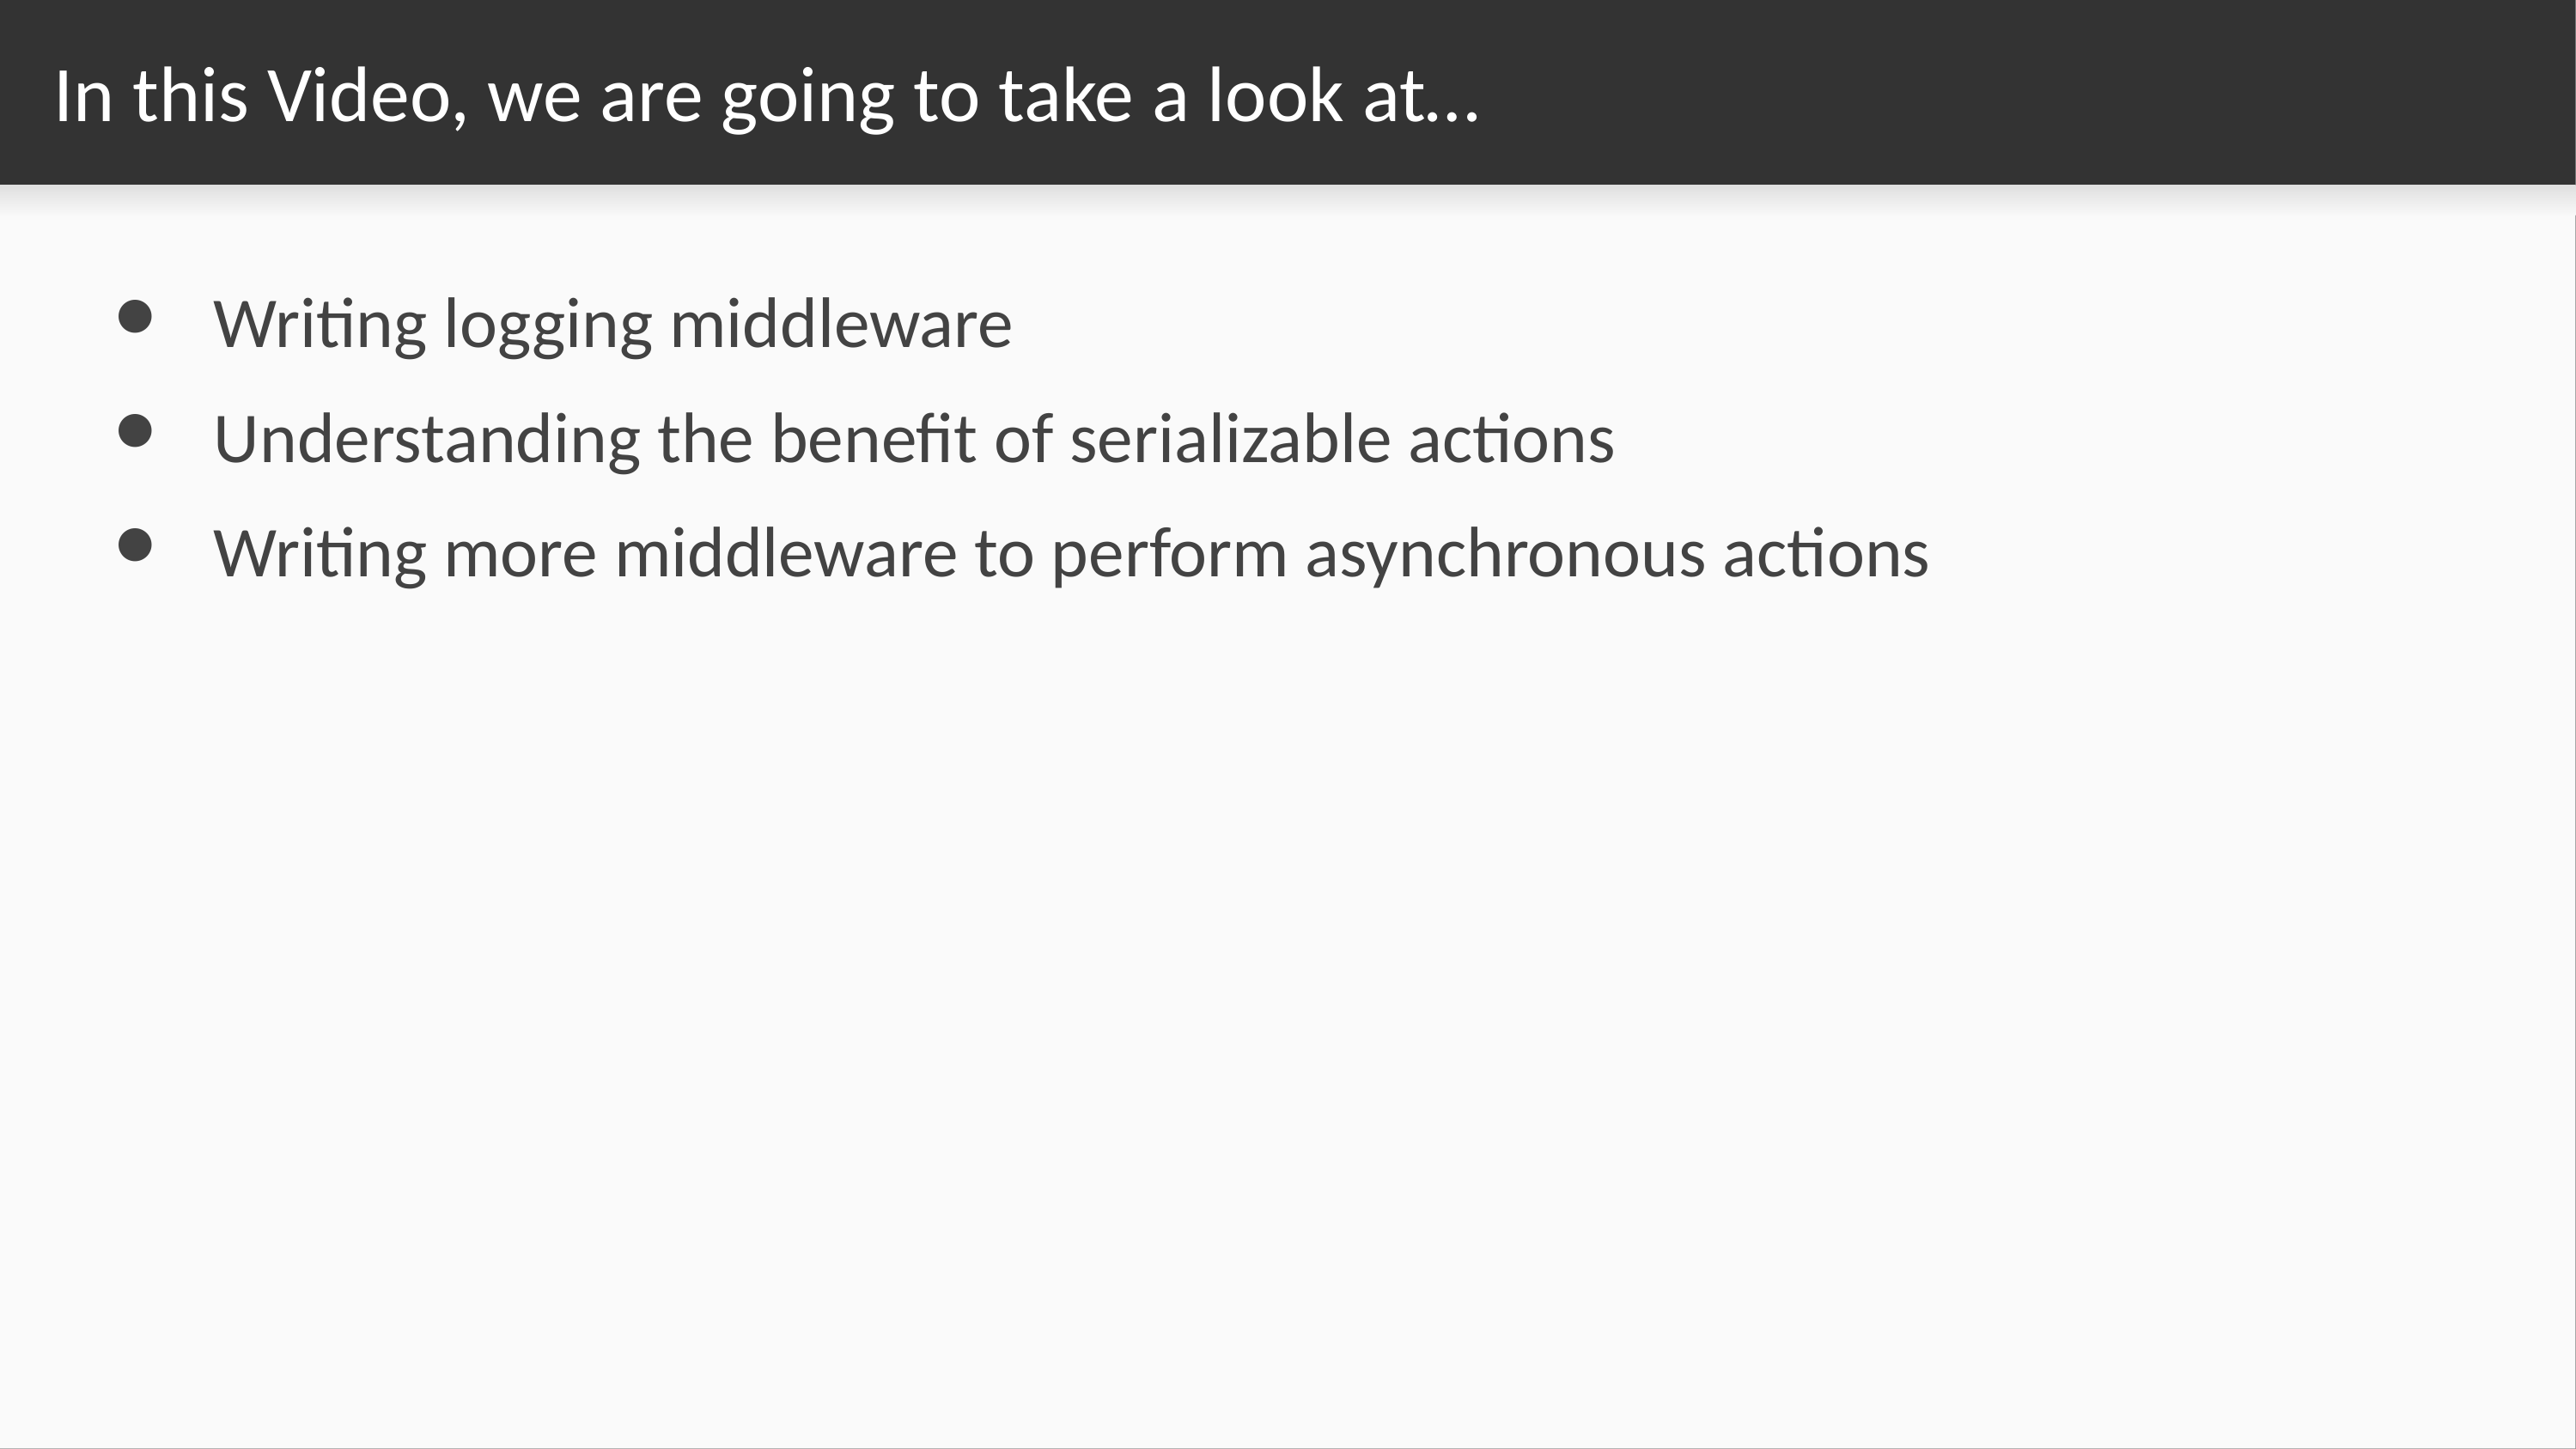

# In this Video, we are going to take a look at…
Writing logging middleware
Understanding the benefit of serializable actions
Writing more middleware to perform asynchronous actions